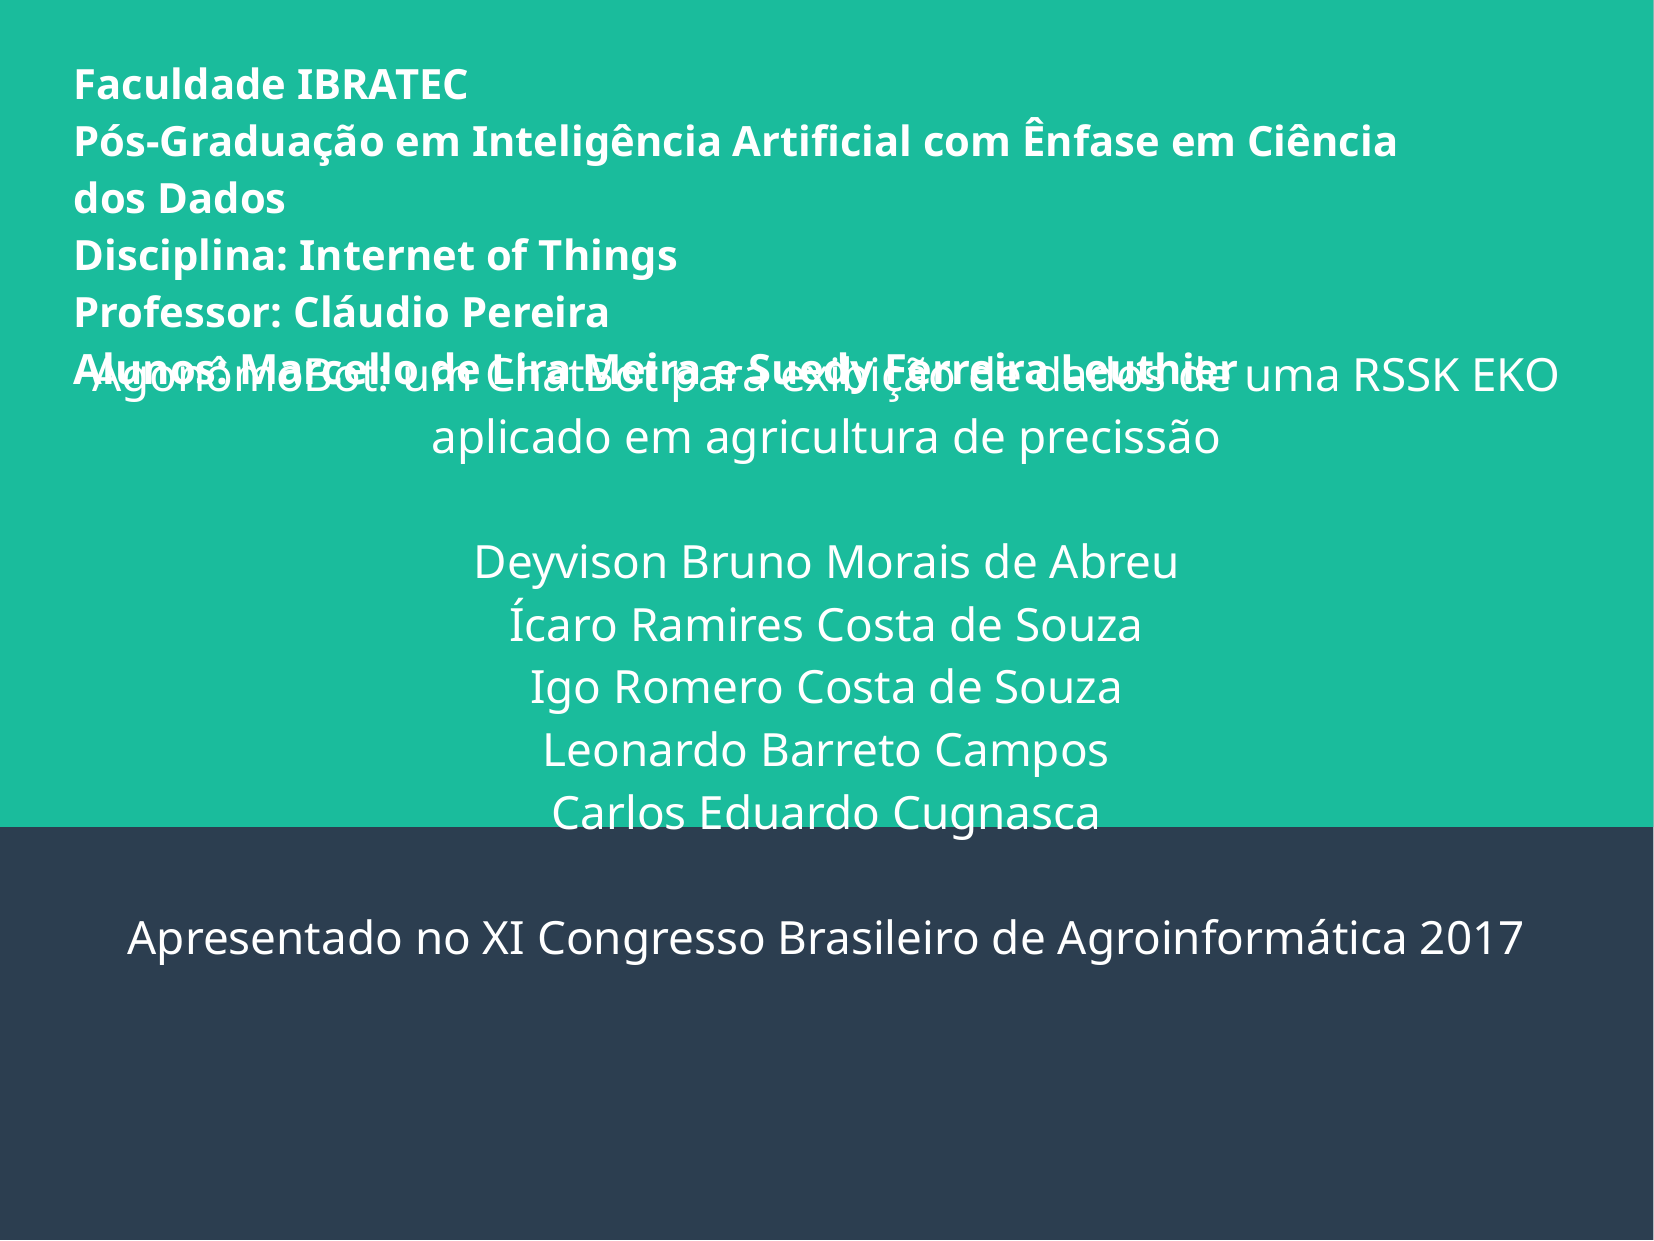

Faculdade IBRATEC
Pós-Graduação em Inteligência Artificial com Ênfase em Ciência dos Dados
Disciplina: Internet of Things
Professor: Cláudio Pereira
Alunos: Marcello de Lira Meira e Suedy Ferreira Leuthier
# AgonômoBot: um ChatBot para exibição de dados de uma RSSK EKO aplicado em agricultura de precissão
Deyvison Bruno Morais de Abreu
Ícaro Ramires Costa de Souza
Igo Romero Costa de Souza
Leonardo Barreto Campos
Carlos Eduardo Cugnasca
Apresentado no XI Congresso Brasileiro de Agroinformática 2017